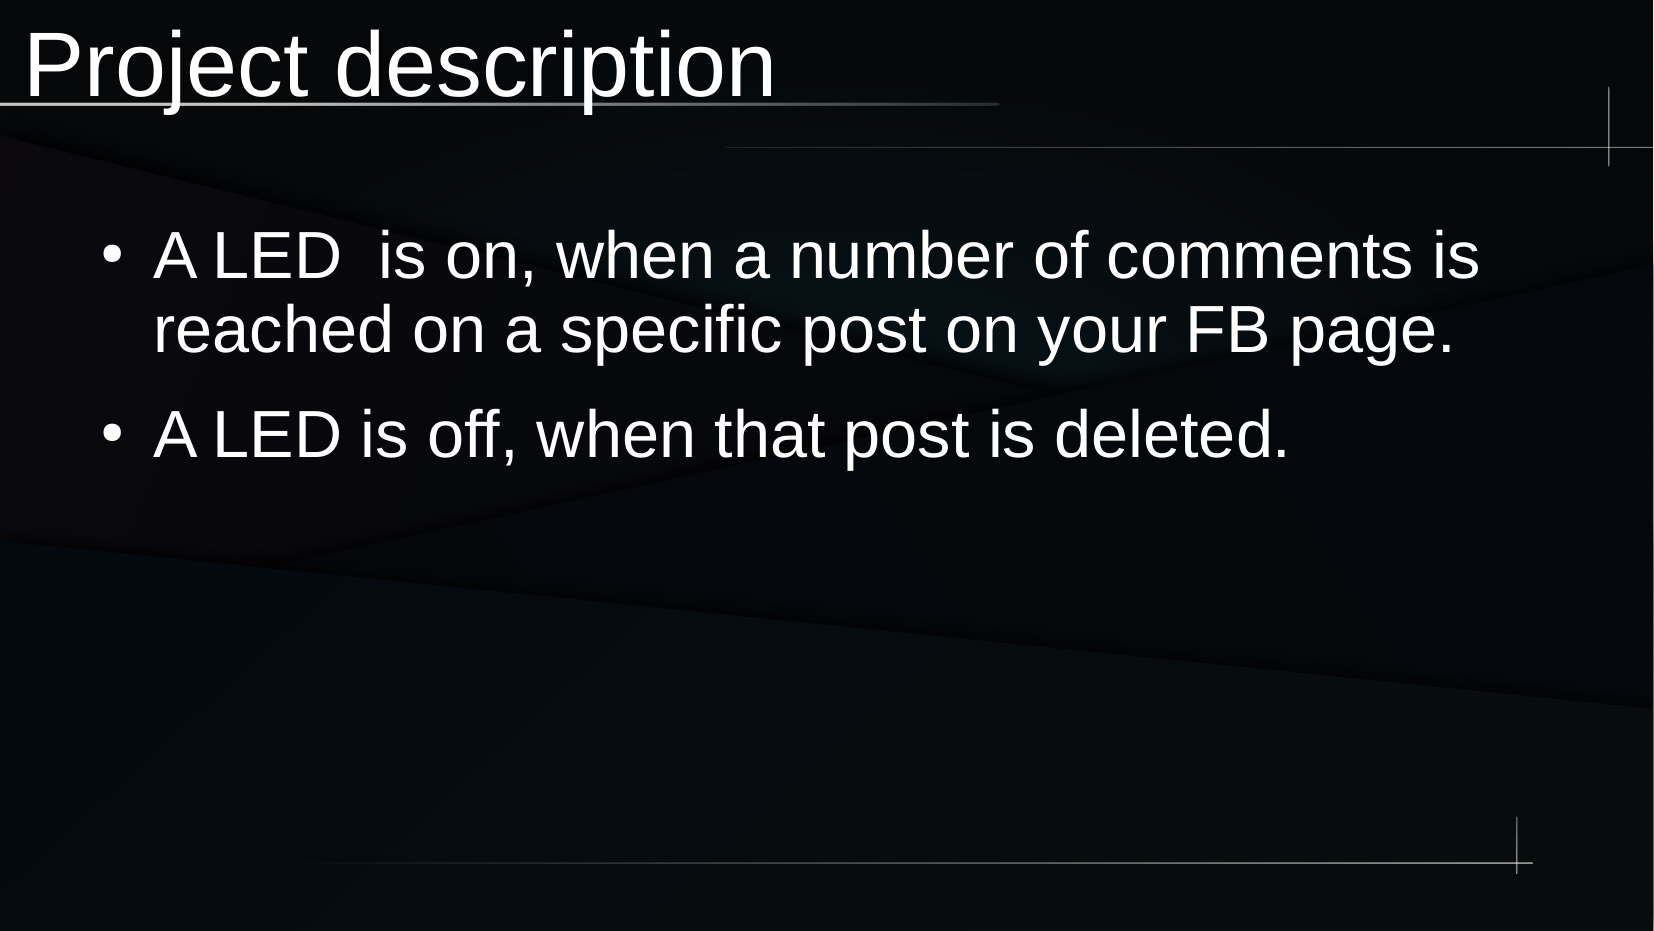

# Project description
A LED 	is on, when a number of comments is reached on a specific post on your FB page.
A LED is off, when that post is deleted.